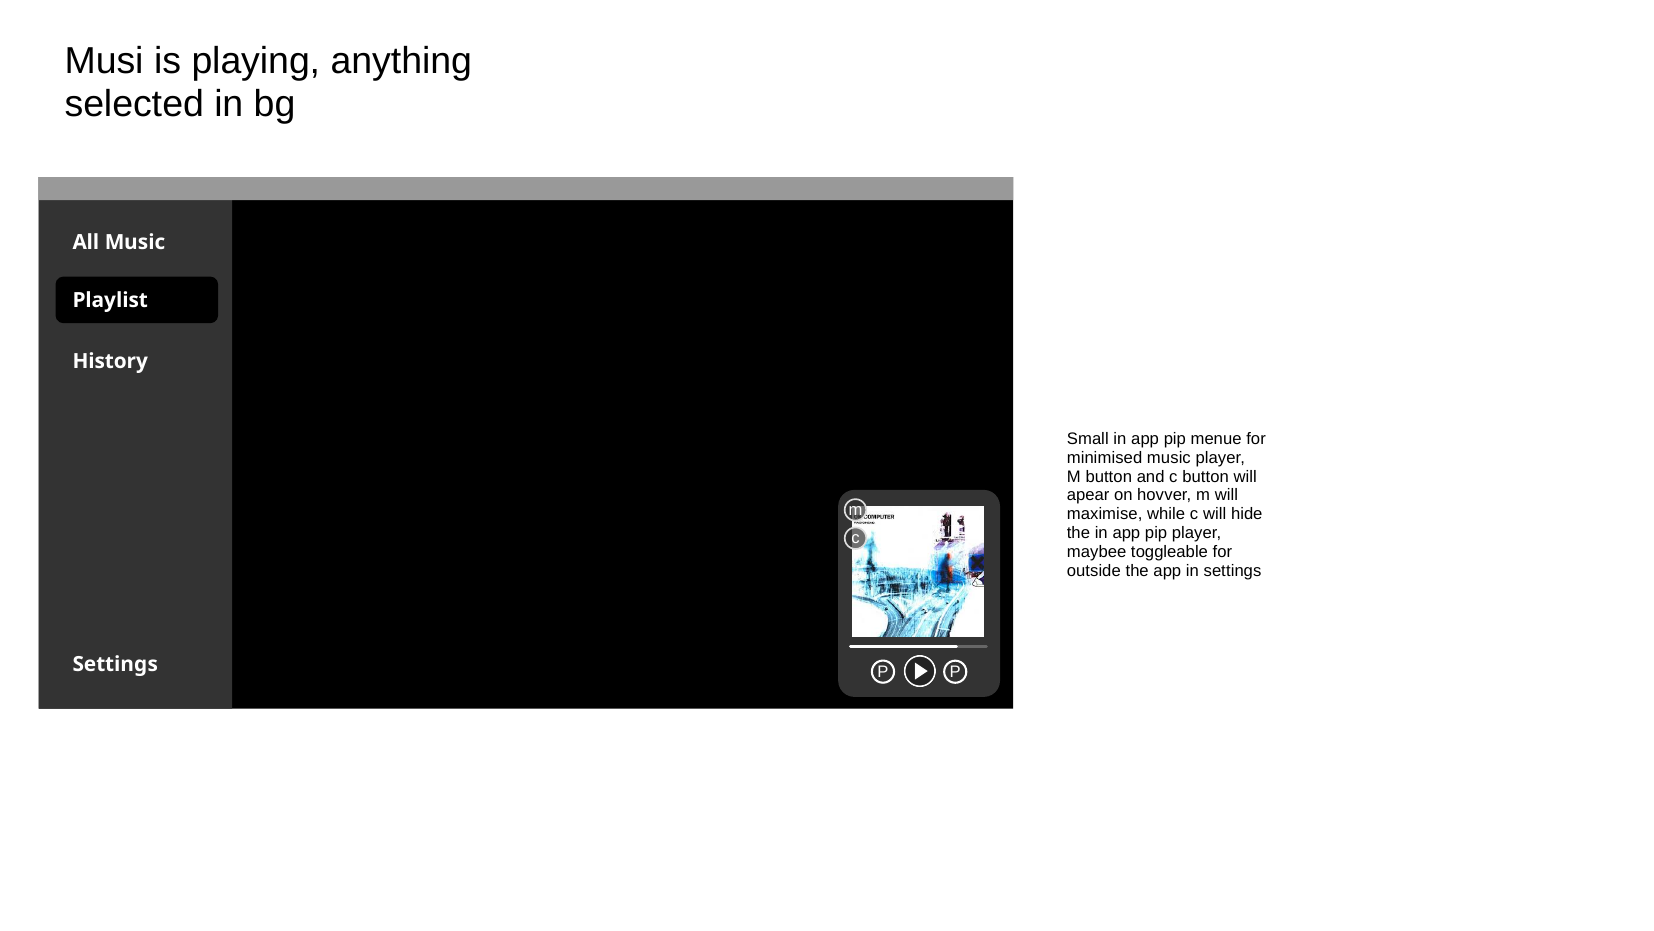

Musi is playing, anything selected in bg
All Music
Playlist
History
Small in app pip menue for minimised music player,
M button and c button will apear on hovver, m will maximise, while c will hide the in app pip player, maybee toggleable for outside the app in settings
P
P
m
c
Settings